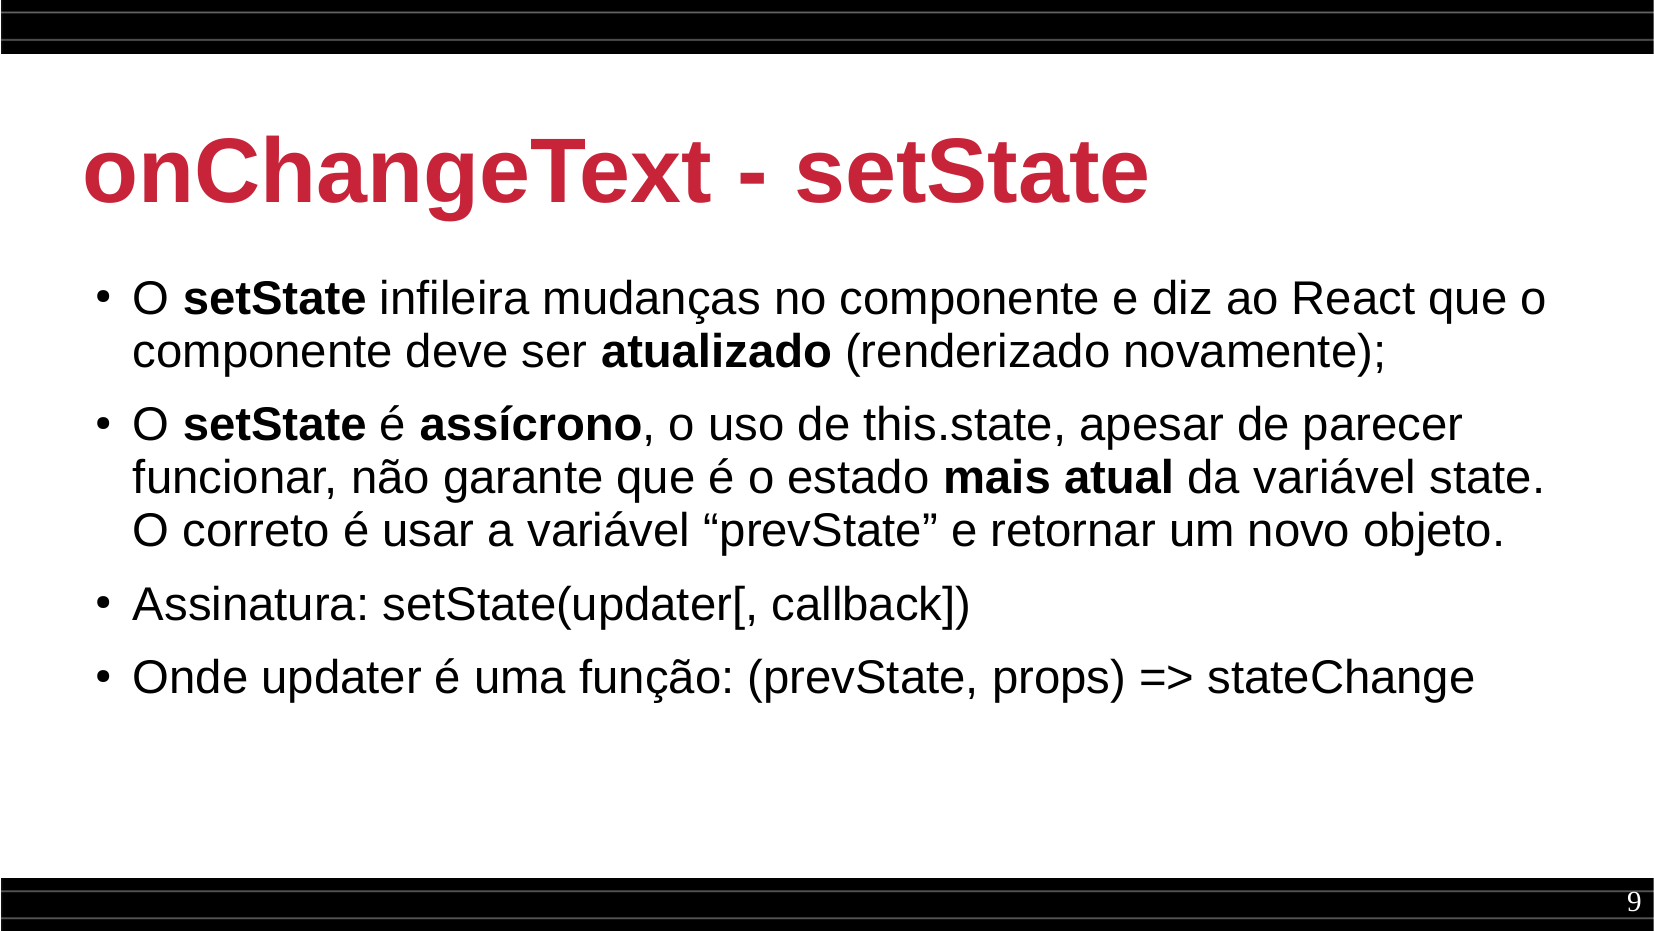

# onChangeText - setState
O setState infileira mudanças no componente e diz ao React que o componente deve ser atualizado (renderizado novamente);
O setState é assícrono, o uso de this.state, apesar de parecer funcionar, não garante que é o estado mais atual da variável state. O correto é usar a variável “prevState” e retornar um novo objeto.
Assinatura: setState(updater[, callback])
Onde updater é uma função: (prevState, props) => stateChange